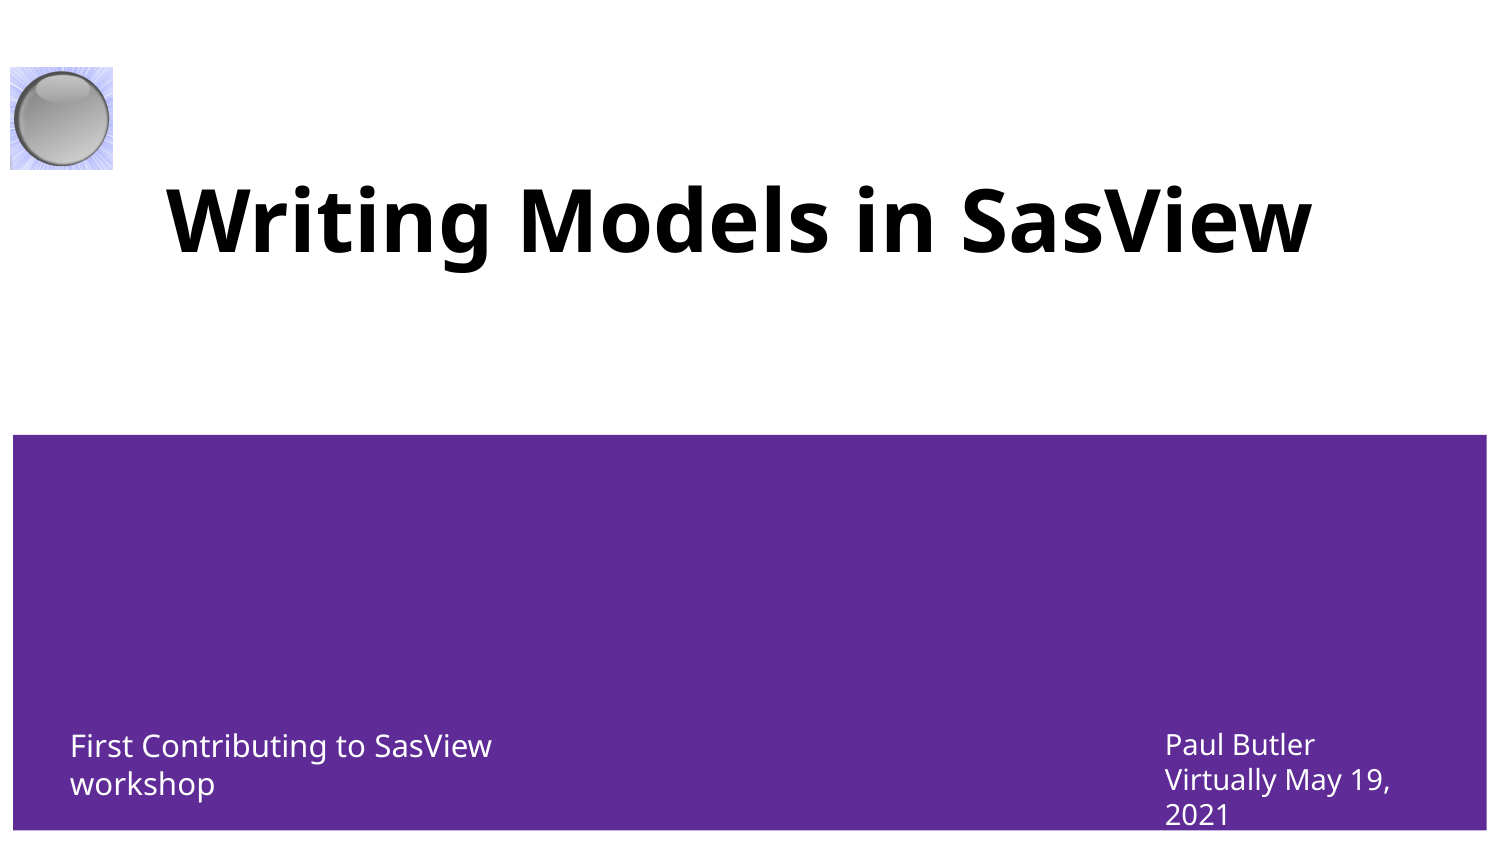

# Writing Models in SasView
First Contributing to SasView workshop
Paul Butler
Virtually May 19, 2021